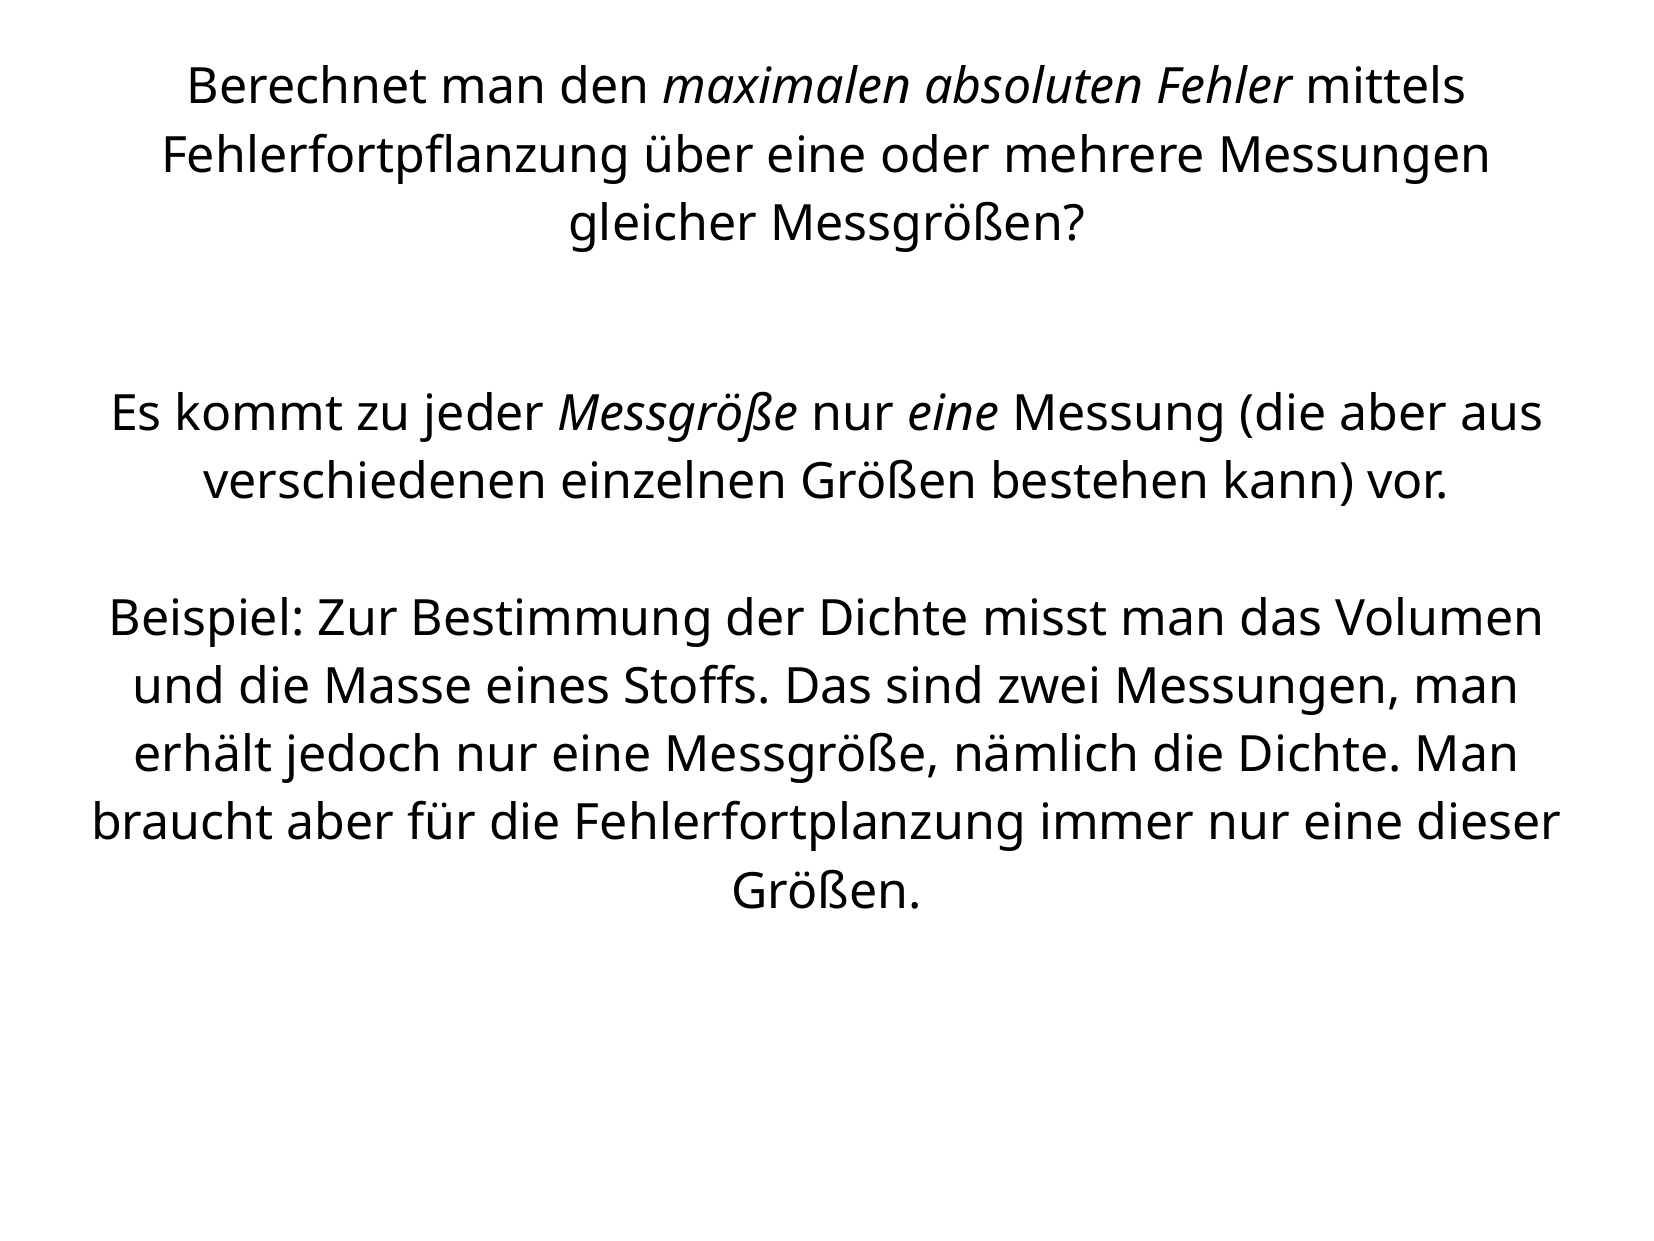

# Berechnet man den maximalen absoluten Fehler mittels Fehlerfortpflanzung über eine oder mehrere Messungen gleicher Messgrößen?
Es kommt zu jeder Messgröße nur eine Messung (die aber aus verschiedenen einzelnen Größen bestehen kann) vor.
Beispiel: Zur Bestimmung der Dichte misst man das Volumen und die Masse eines Stoffs. Das sind zwei Messungen, man erhält jedoch nur eine Messgröße, nämlich die Dichte. Man braucht aber für die Fehlerfortplanzung immer nur eine dieser Größen.